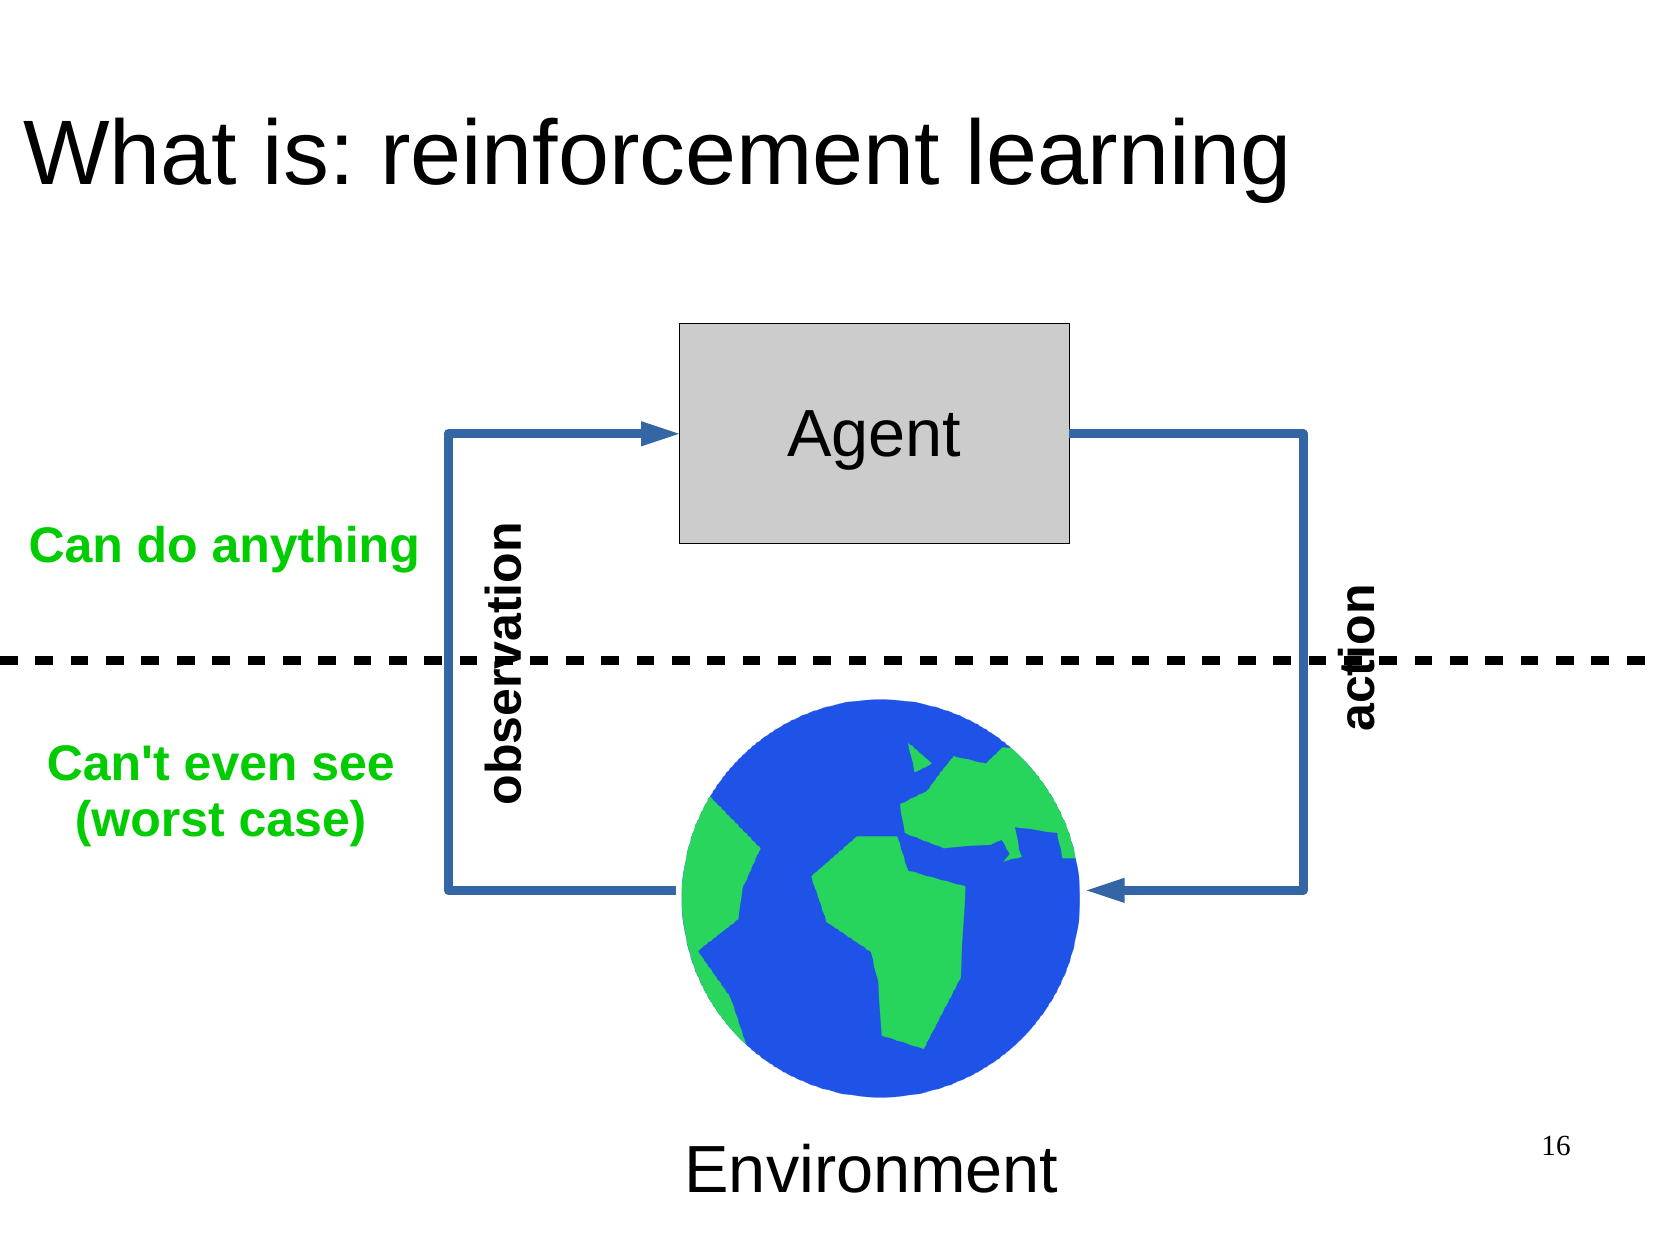

# What is: reinforcement learning
Agent
Can do anything
action
observation
Can't even see
(worst case)
Environment
16